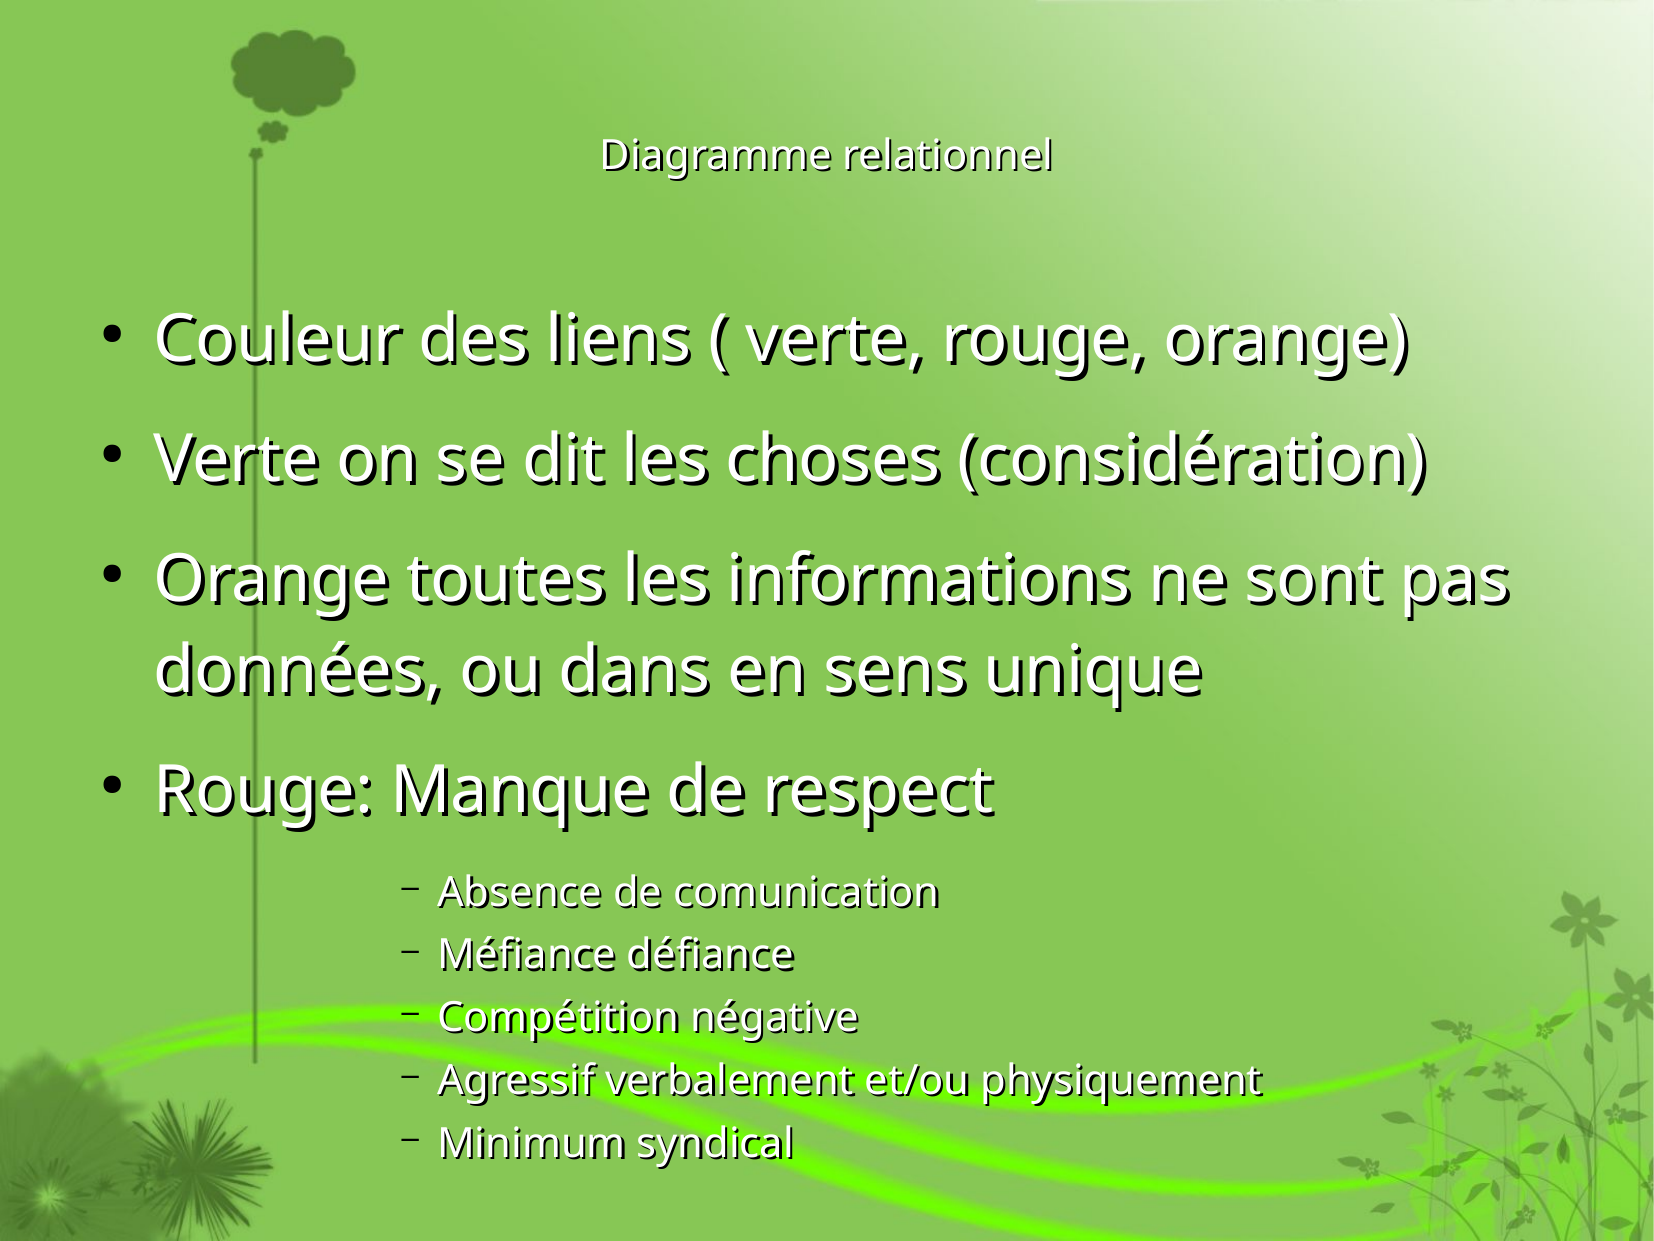

# Diagramme relationnel
Couleur des liens ( verte, rouge, orange)
Verte on se dit les choses (considération)
Orange toutes les informations ne sont pas données, ou dans en sens unique
Rouge: Manque de respect
Absence de comunication
Méfiance défiance
Compétition négative
Agressif verbalement et/ou physiquement
Minimum syndical